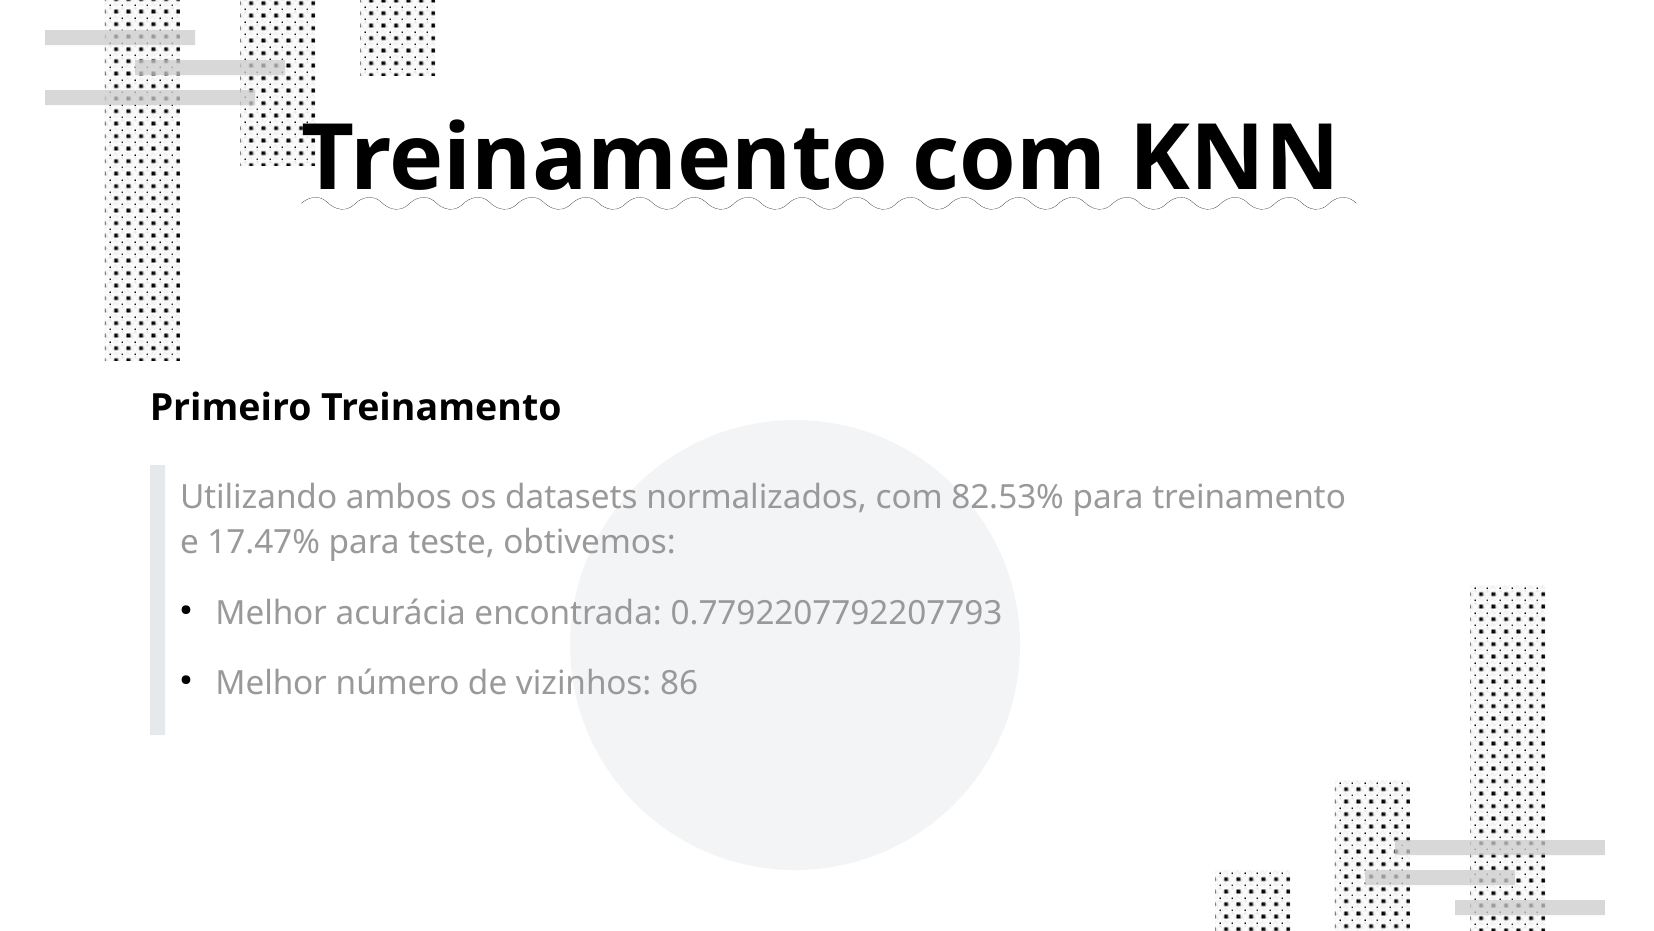

# Treinamento com KNN
Primeiro Treinamento
Utilizando ambos os datasets normalizados, com 82.53% para treinamento e 17.47% para teste, obtivemos:
Melhor acurácia encontrada: 0.7792207792207793
Melhor número de vizinhos: 86